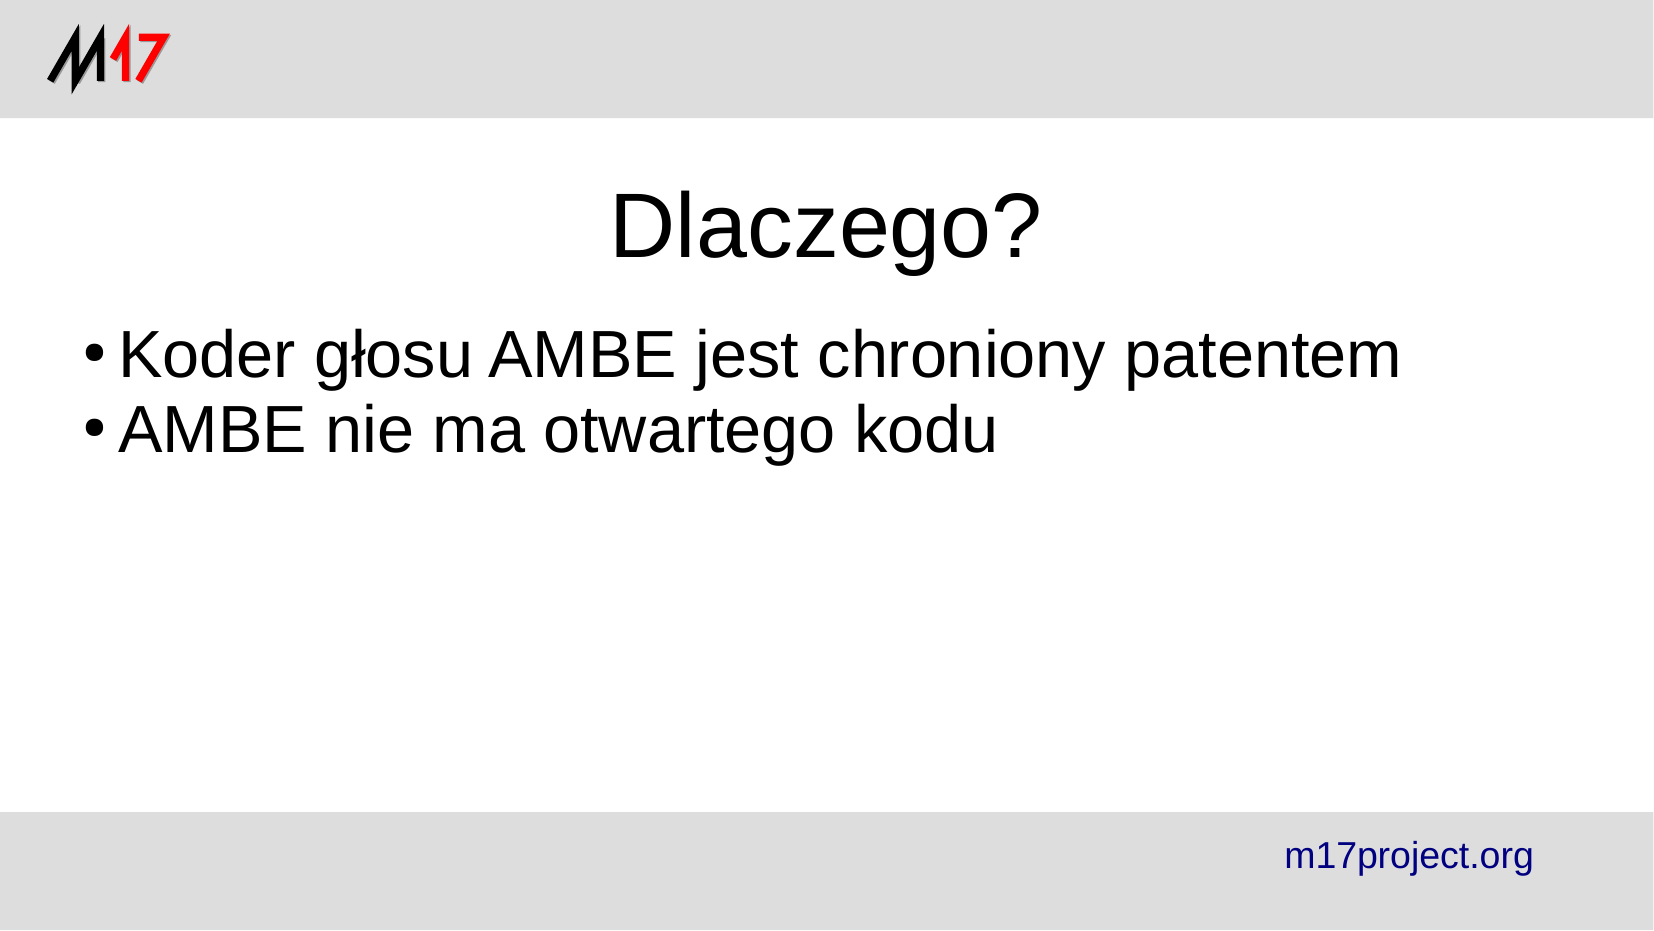

# Dlaczego?
Koder głosu AMBE jest chroniony patentem
AMBE nie ma otwartego kodu
m17project.org